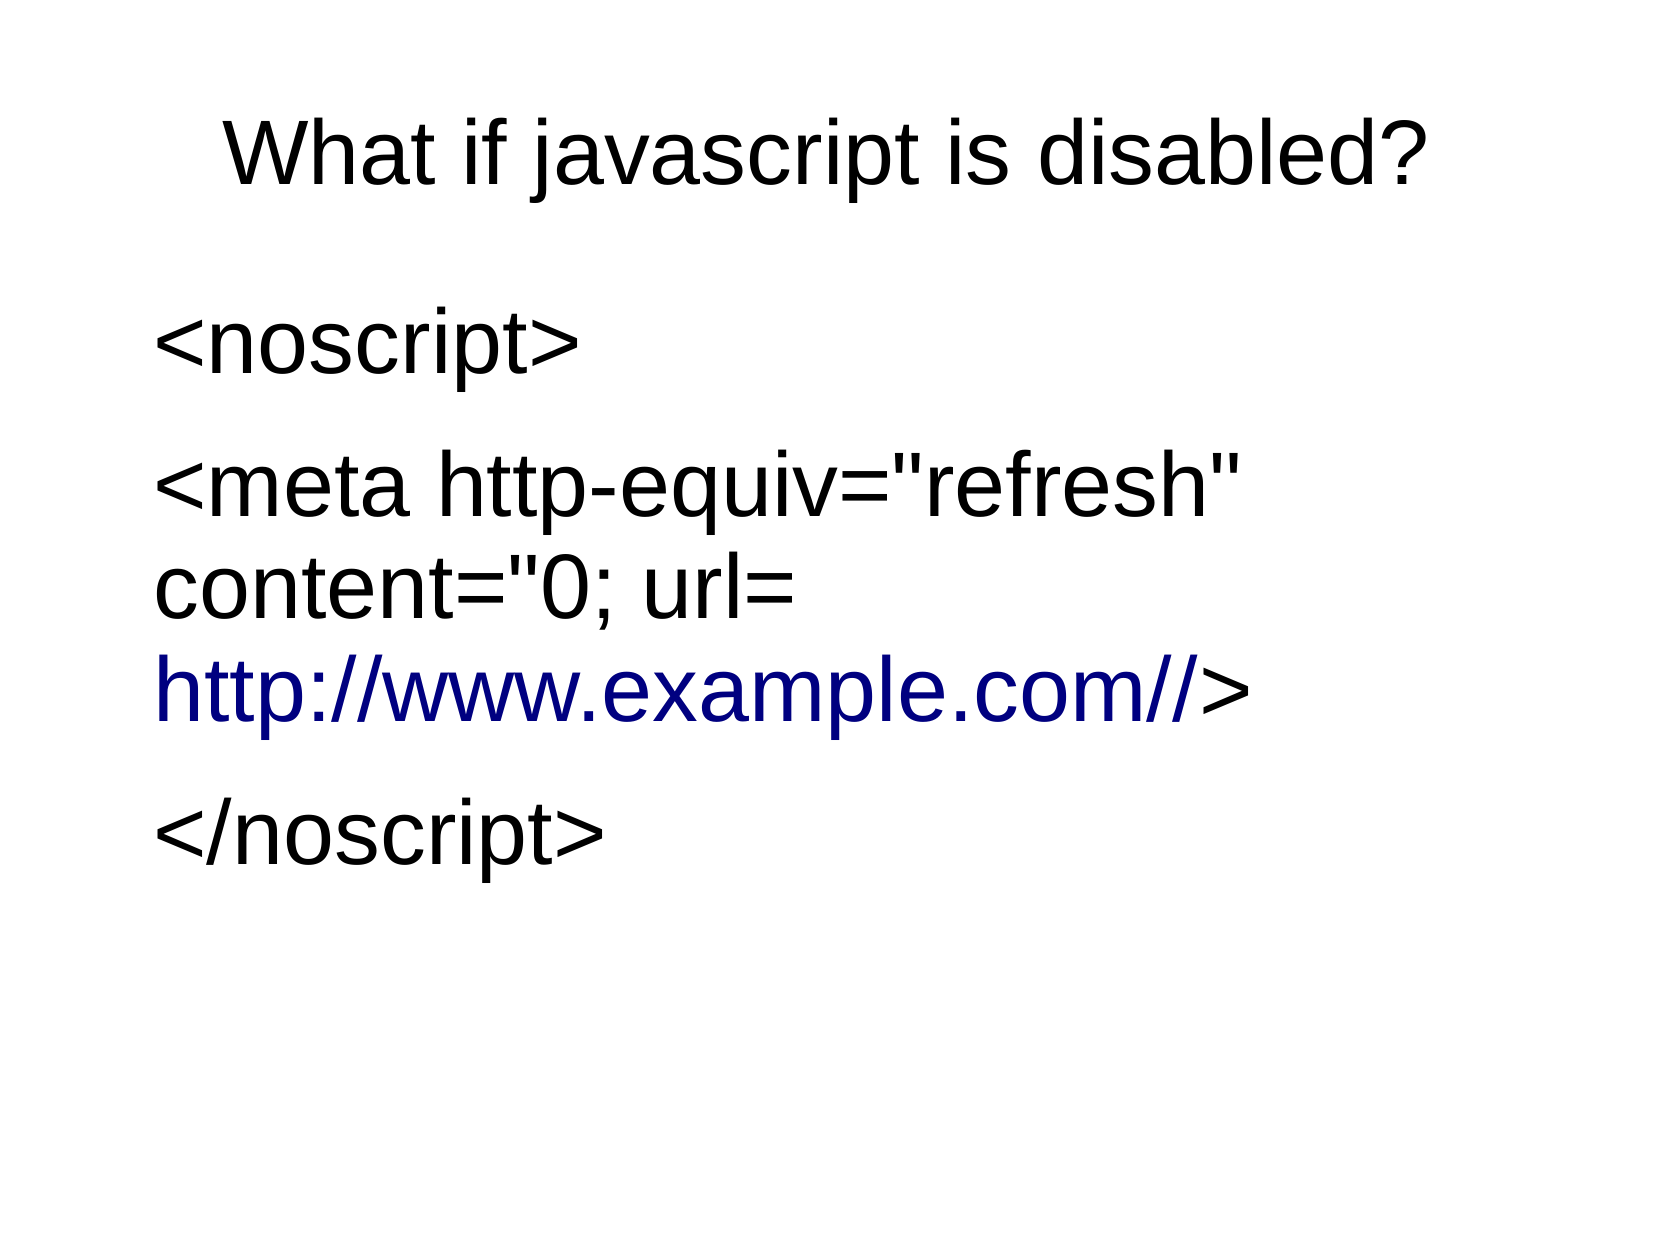

# What if javascript is disabled?
<noscript>
<meta http-equiv="refresh" content="0; url=http://www.example.com//>
</noscript>